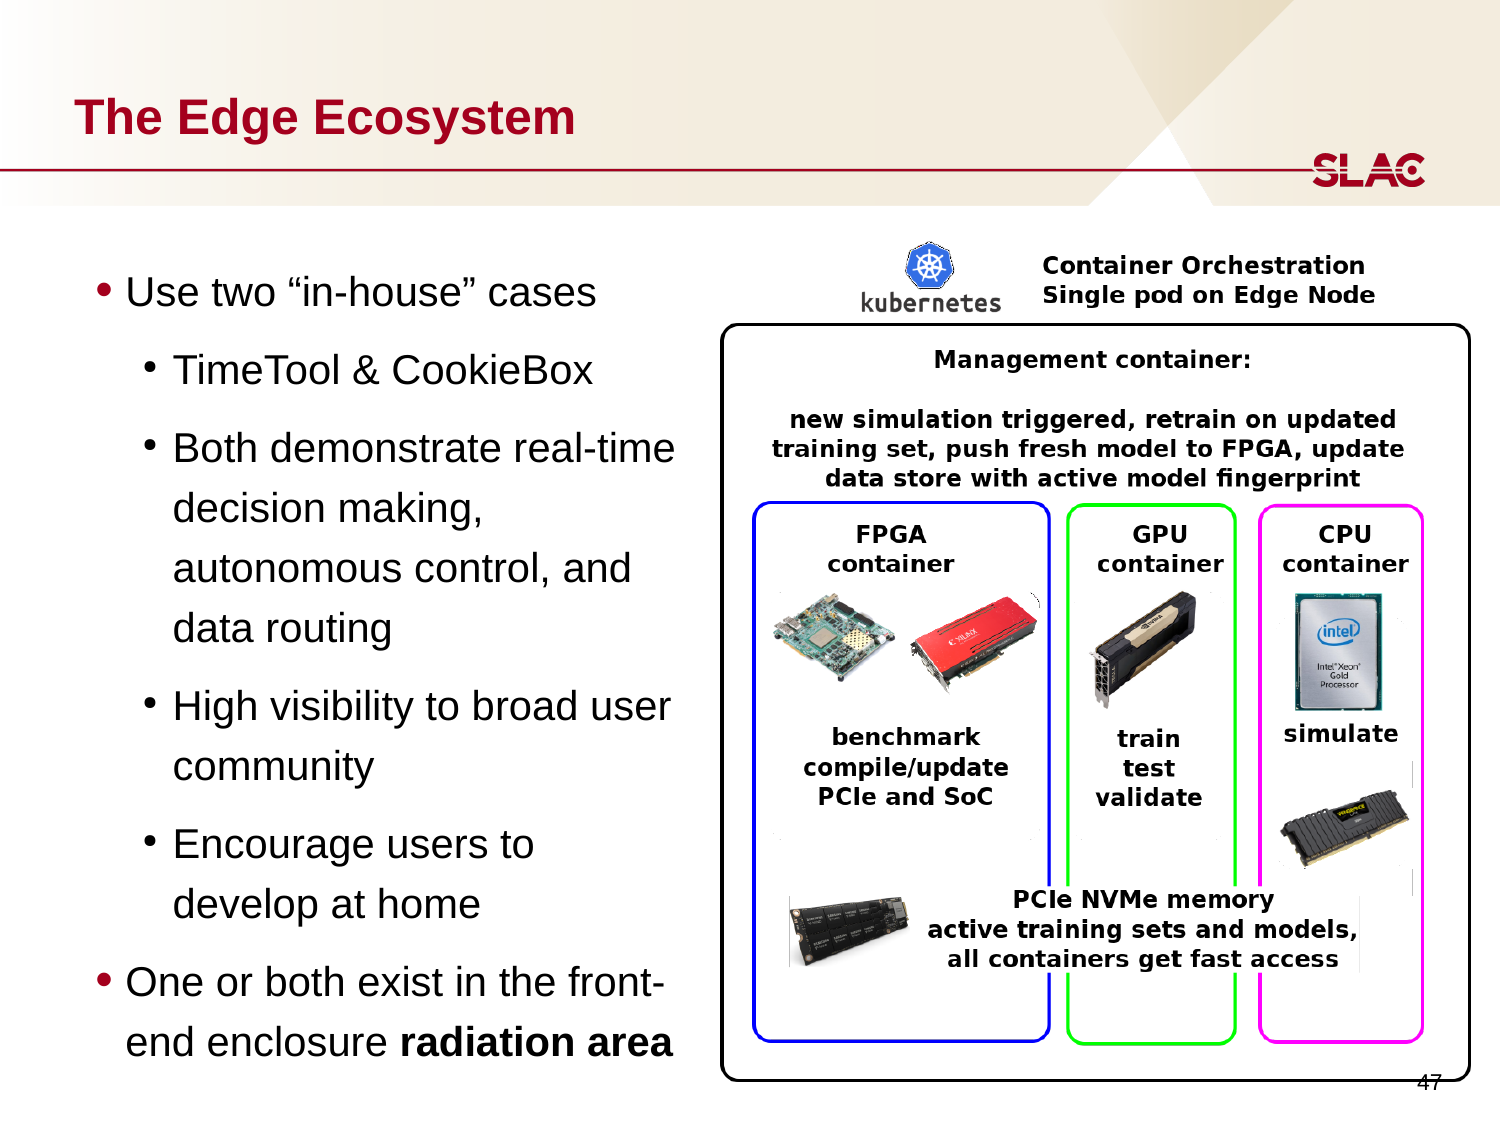

# The Edge Ecosystem
Use two “in-house” cases
TimeTool & CookieBox
Both demonstrate real-time decision making, autonomous control, and data routing
High visibility to broad user community
Encourage users to develop at home
One or both exist in the front-end enclosure radiation area